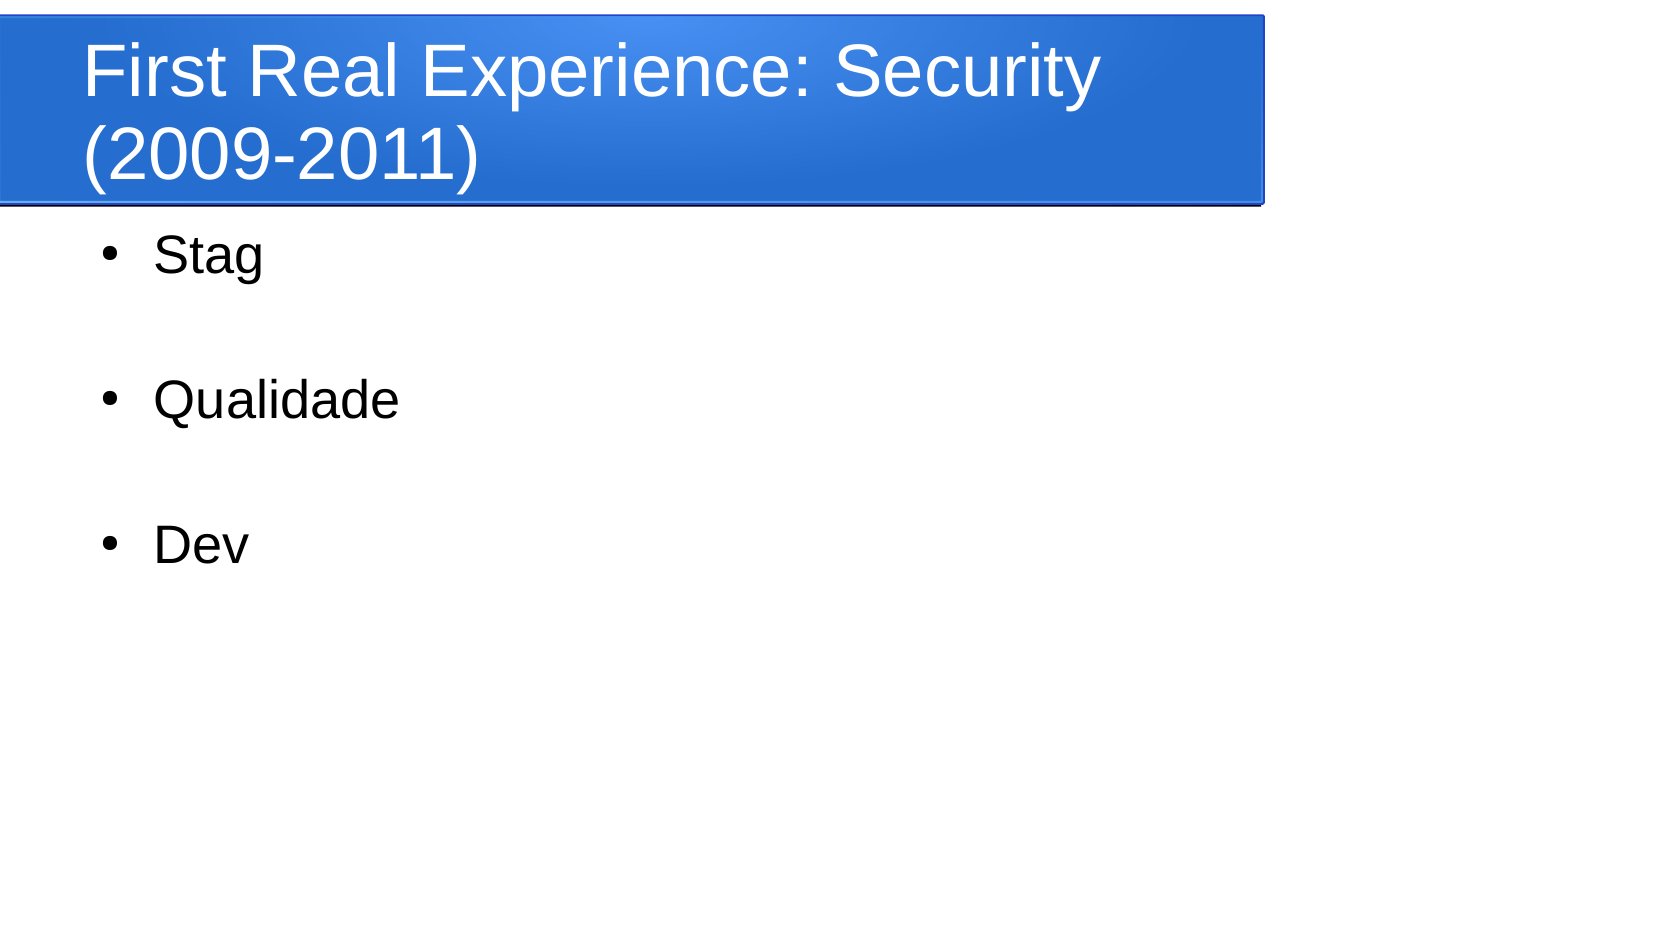

# First Real Experience: Security (2009-2011)
Stag
Qualidade
Dev